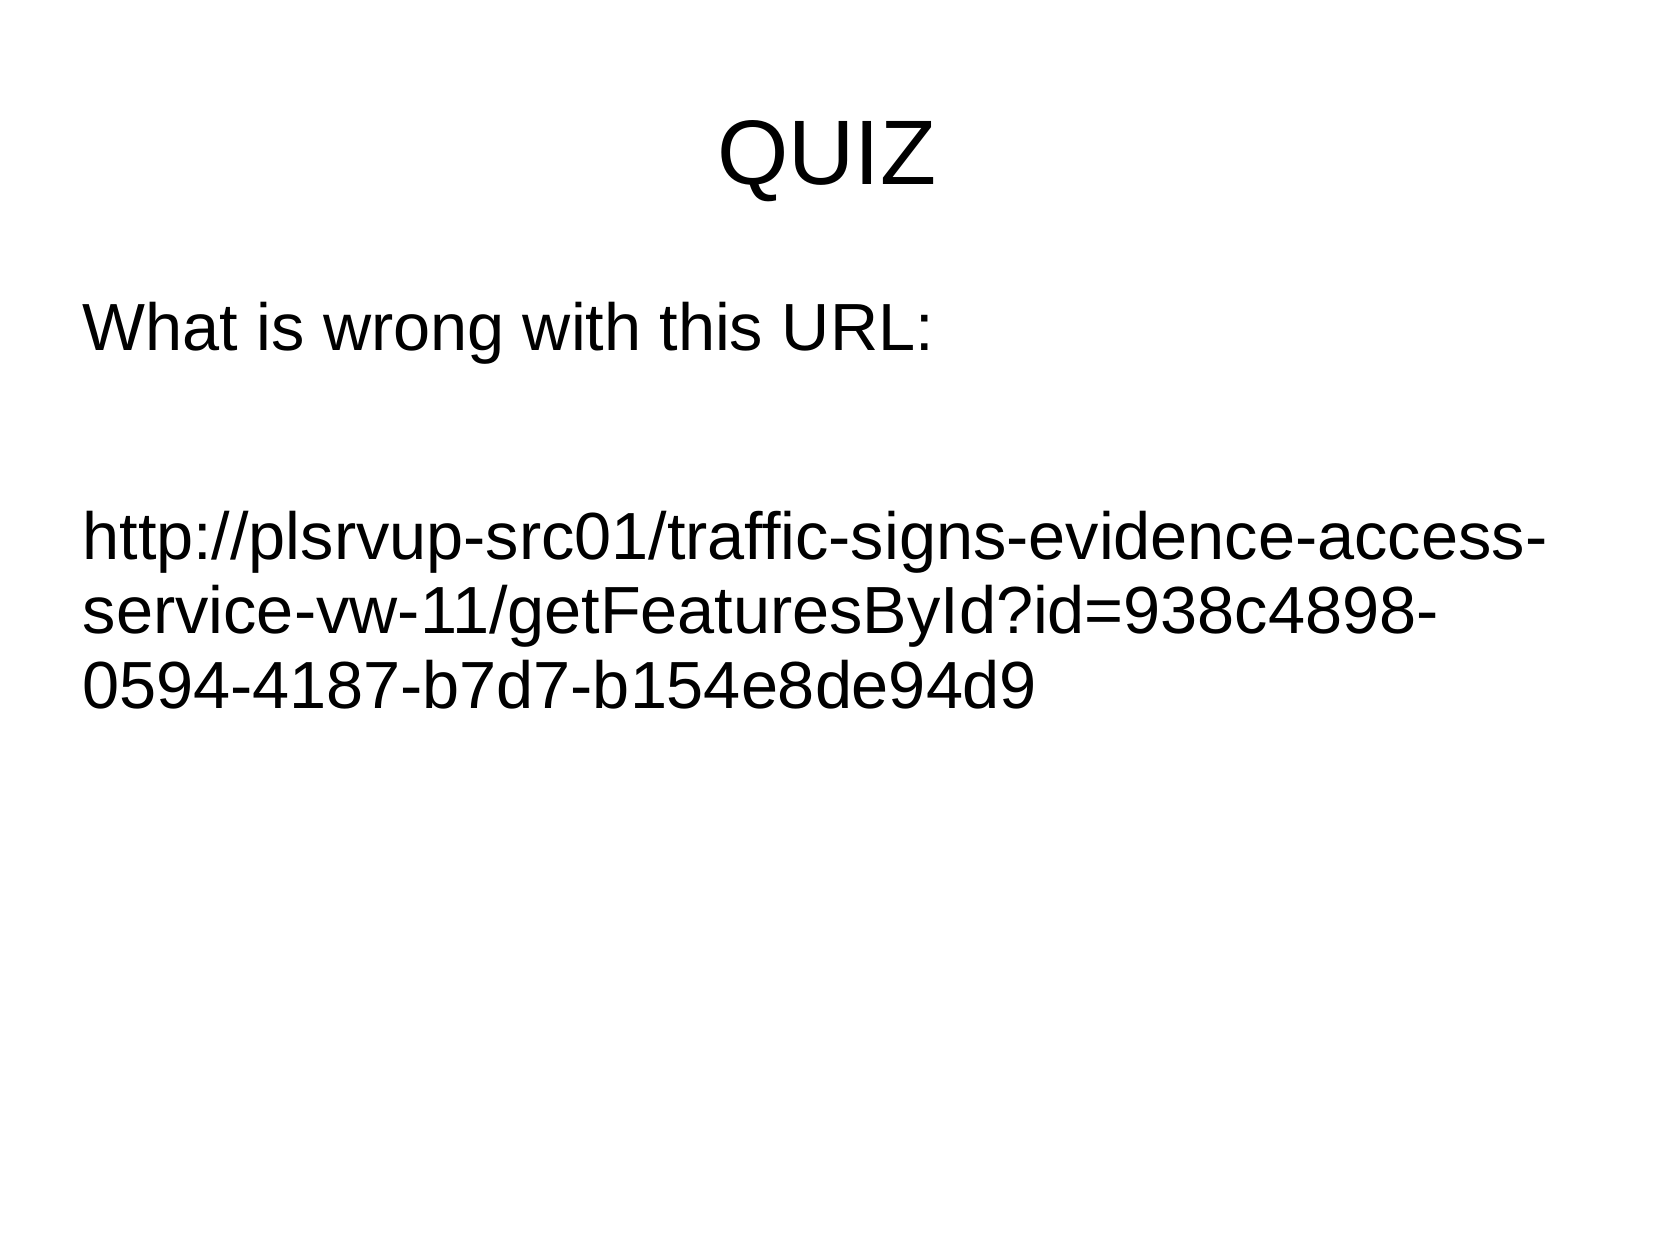

# QUIZ
What is wrong with this URL:
http://plsrvup-src01/traffic-signs-evidence-access-service-vw-11/getFeaturesById?id=938c4898-0594-4187-b7d7-b154e8de94d9